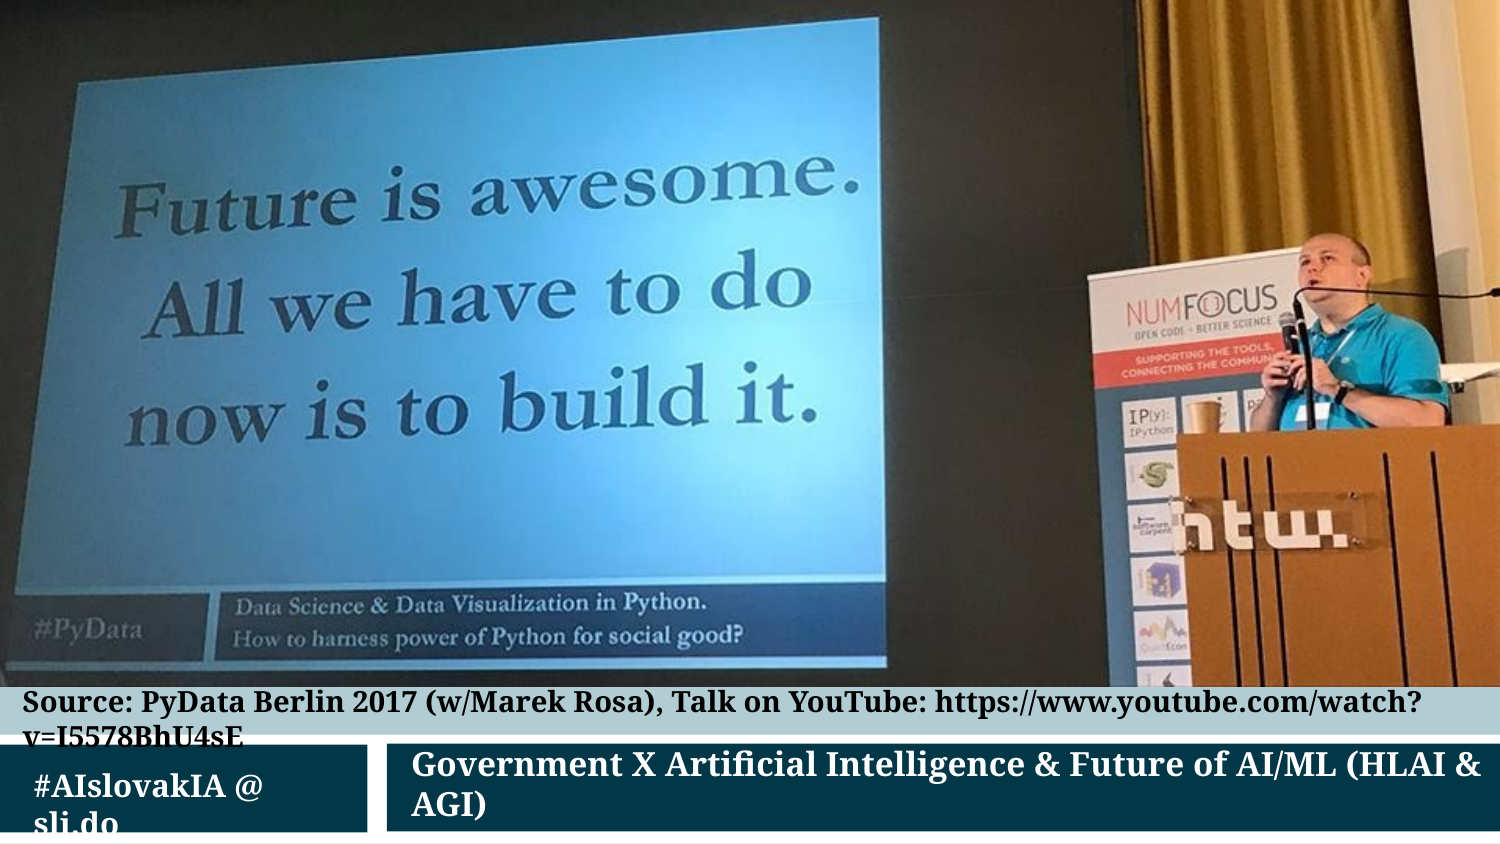

Future is awesome.
All we have to do now is to build it.
Source: PyData Berlin 2017 (w/Marek Rosa), Talk on YouTube: https://www.youtube.com/watch?v=I5578BhU4sE
Government X Artificial Intelligence & Future of AI/ML (HLAI & AGI)
#AIslovakIA @ sli.do